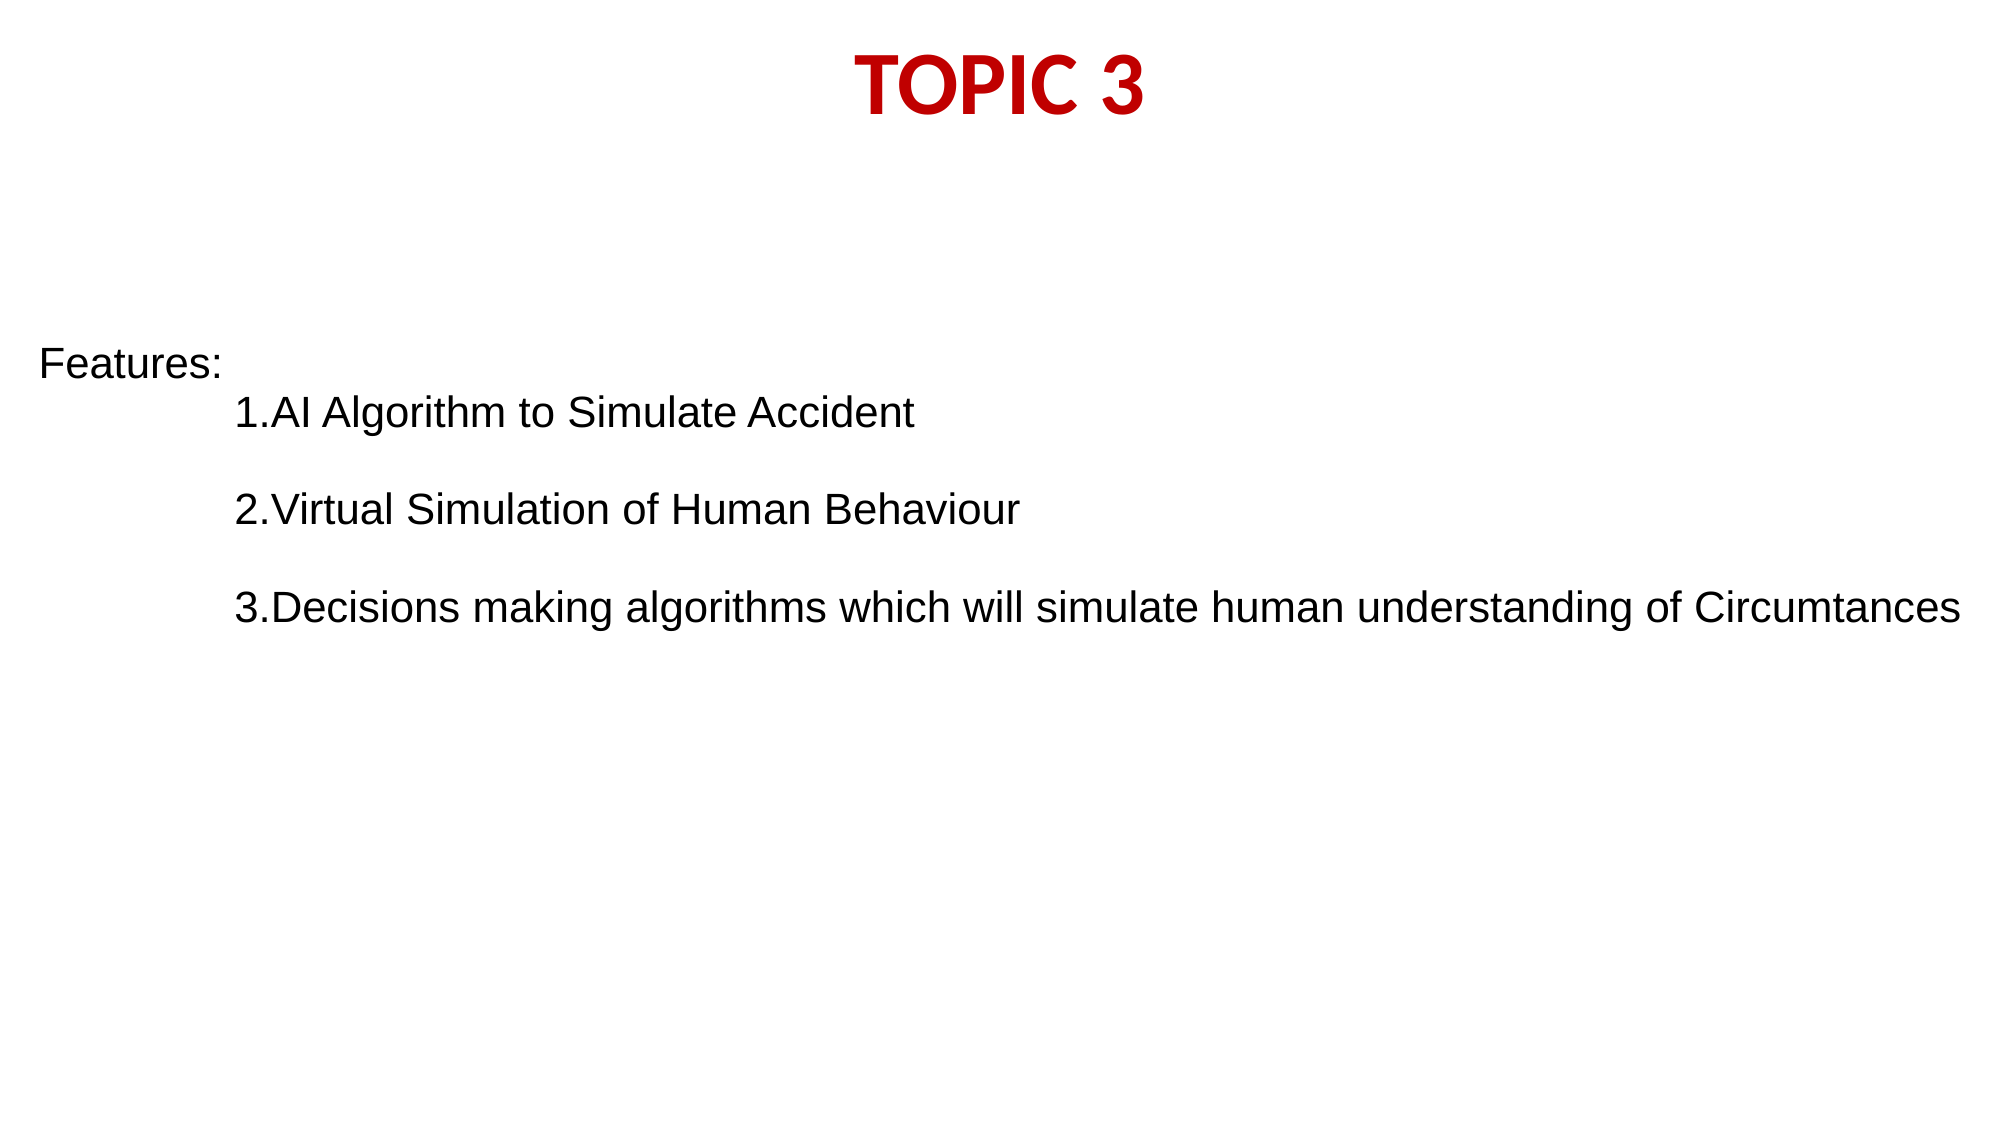

# TOPIC 3
Features:
 1.AI Algorithm to Simulate Accident
 2.Virtual Simulation of Human Behaviour
 3.Decisions making algorithms which will simulate human understanding of Circumtances